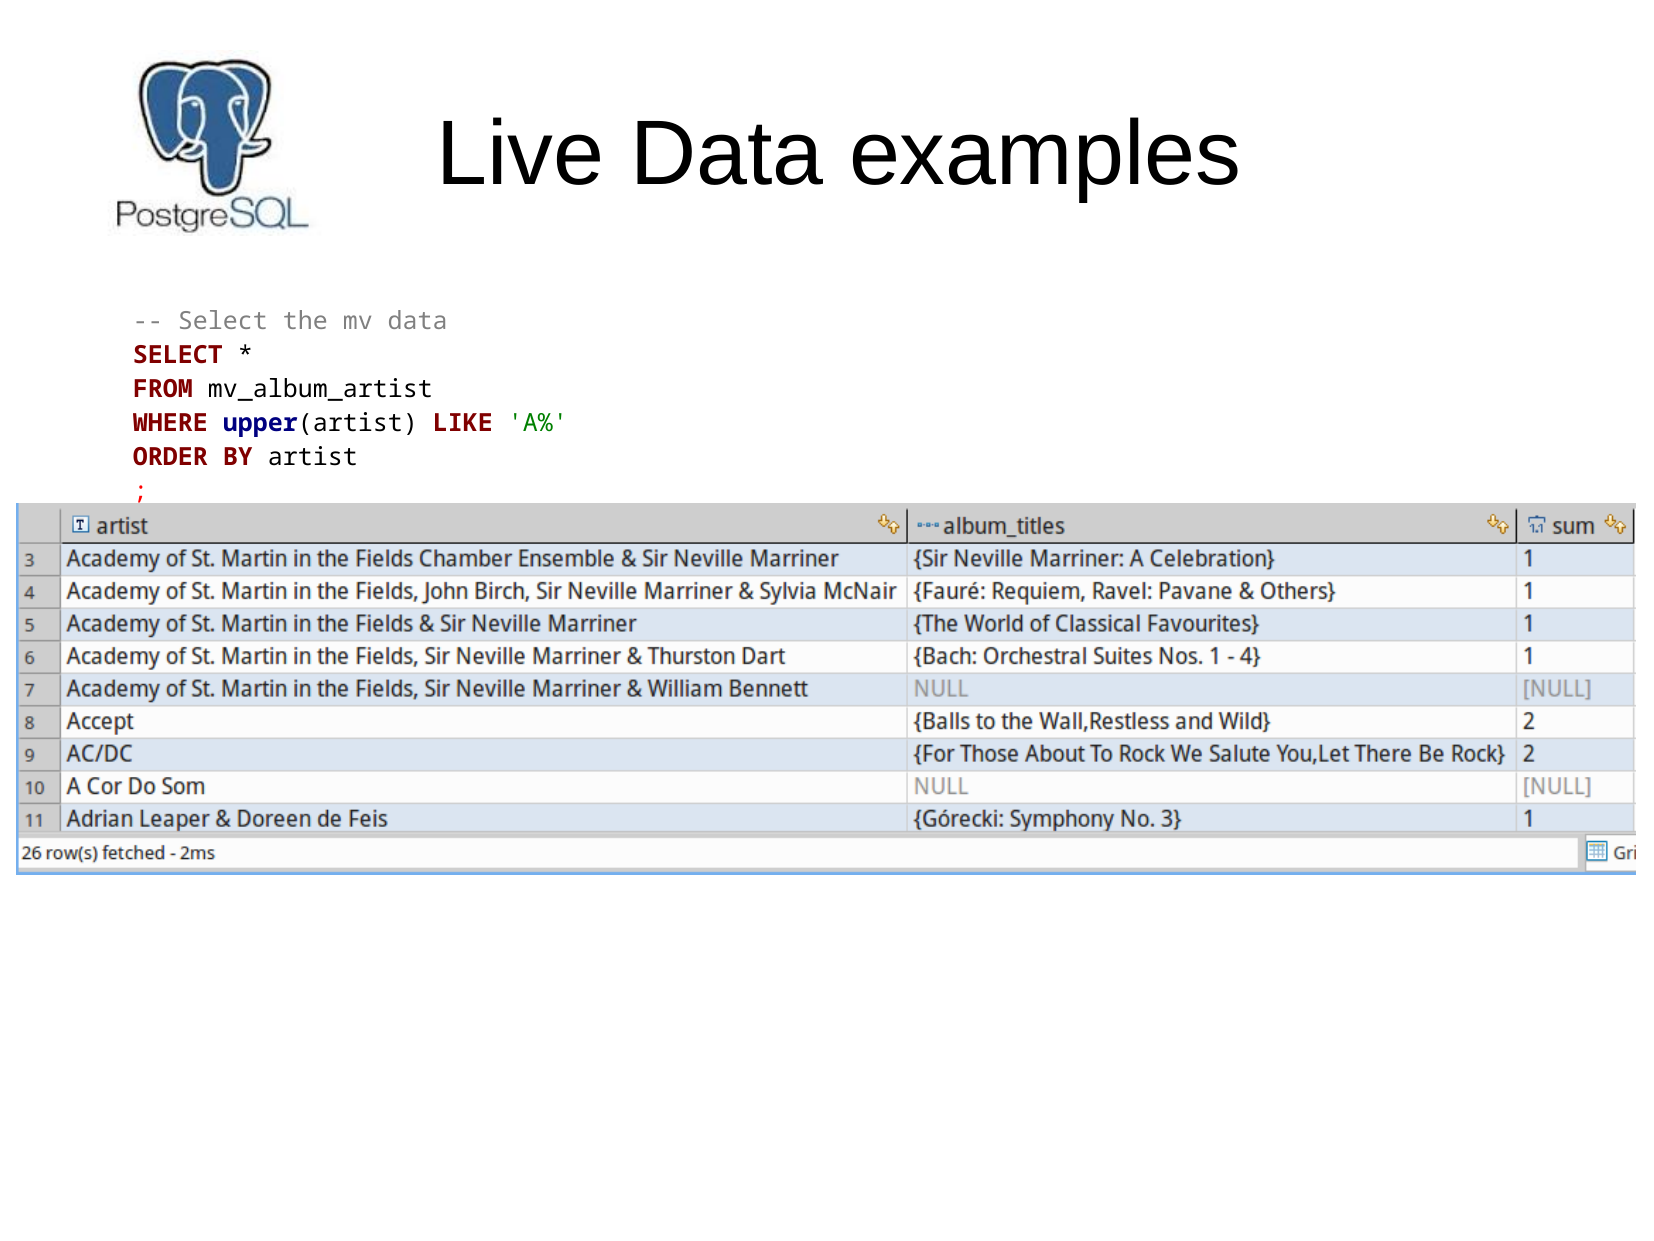

# Live Data examples
-- Select the mv data
SELECT *
FROM mv_album_artist
WHERE upper(artist) LIKE 'A%'
ORDER BY artist
;